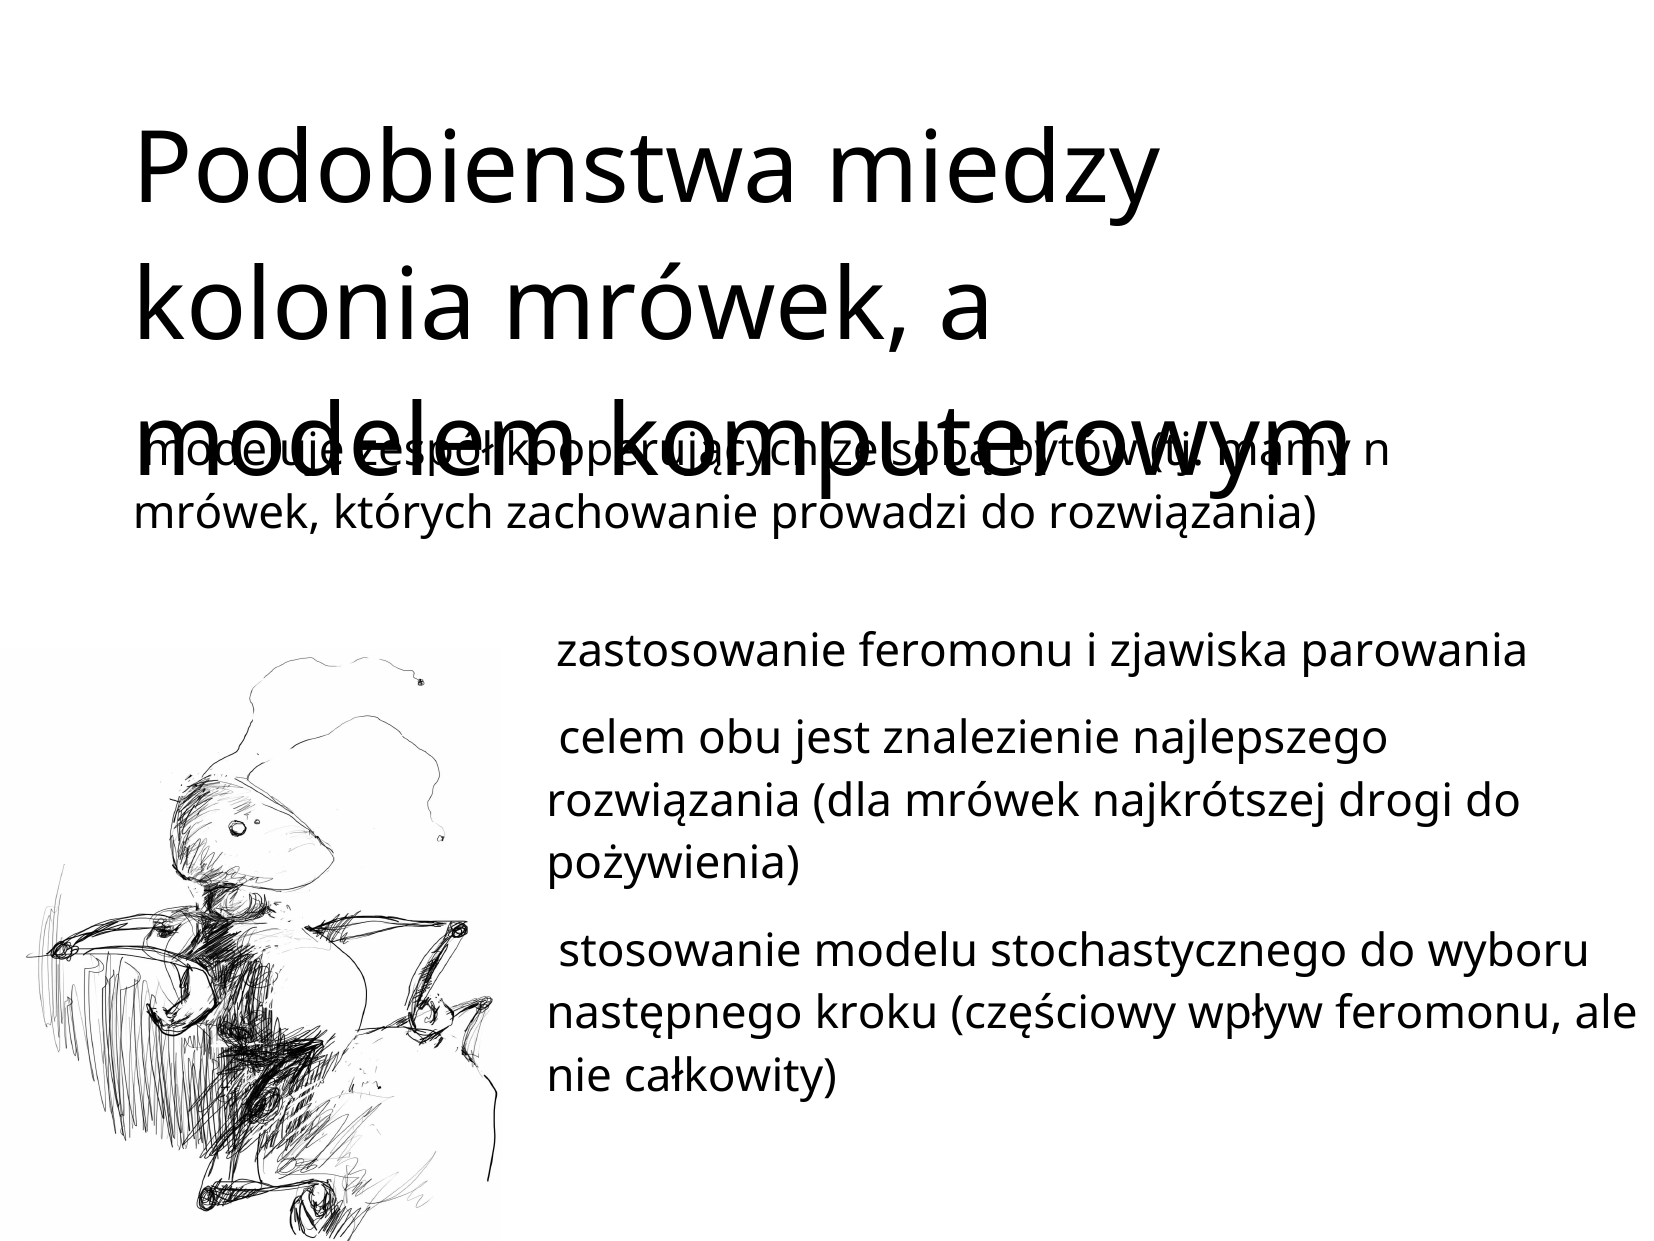

Podobienstwa miedzy kolonia mrówek, a modelem komputerowym
 modeluje zespół kooperujących ze sobą bytów (tj. mamy n mrówek, których zachowanie prowadzi do rozwiązania)
 zastosowanie feromonu i zjawiska parowania
 celem obu jest znalezienie najlepszego rozwiązania (dla mrówek najkrótszej drogi do pożywienia)
 stosowanie modelu stochastycznego do wyboru następnego kroku (częściowy wpływ feromonu, ale nie całkowity)